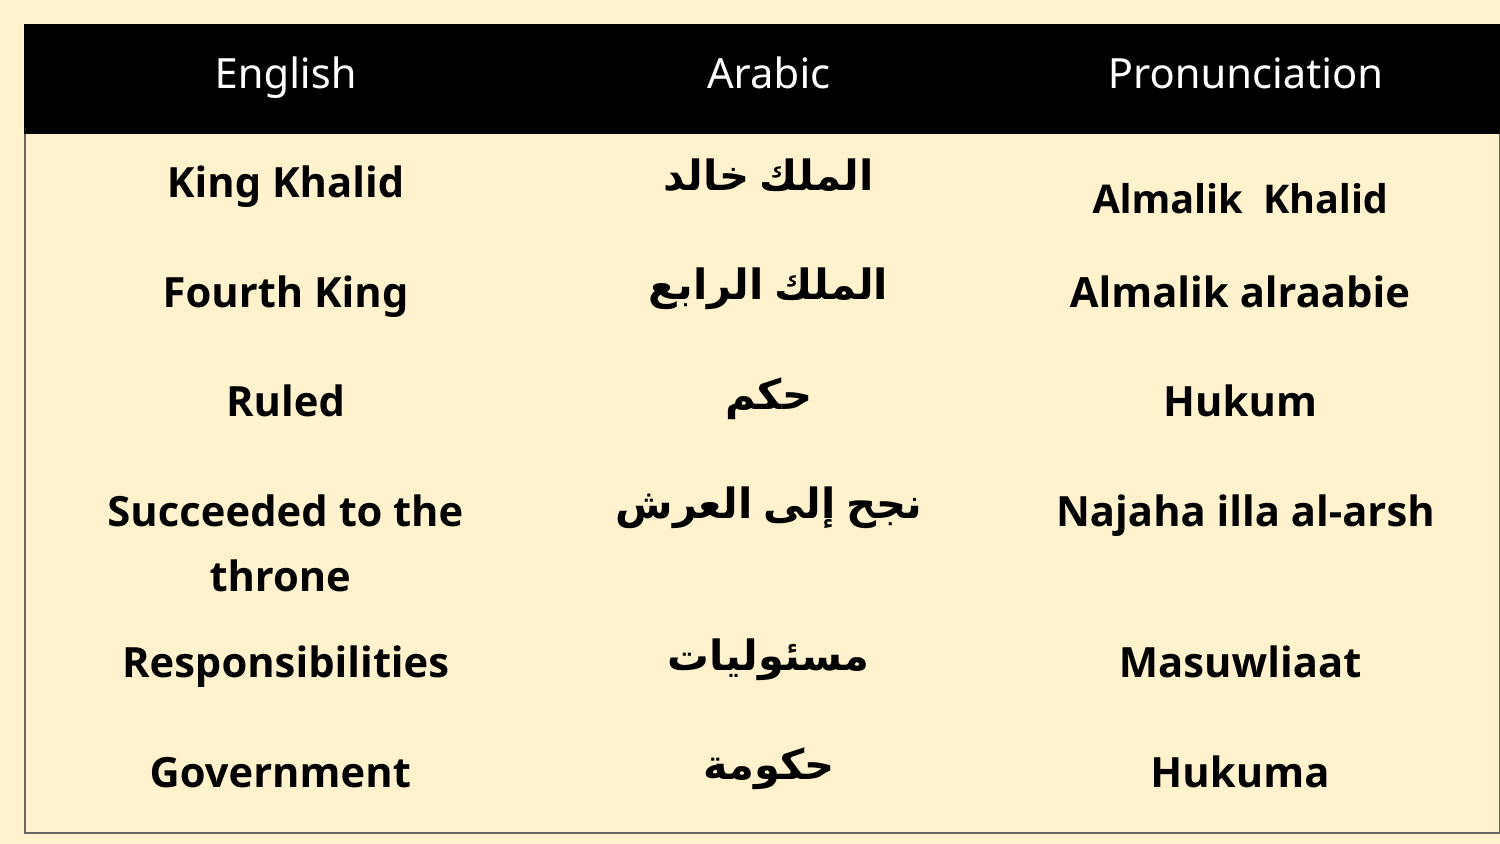

| English | Arabic | Pronunciation |
| --- | --- | --- |
| King Khalid | الملك خالد | Almalik Khalid |
| Fourth King | الملك الرابع | Almalik alraabie |
| Ruled | حكم | Hukum |
| Succeeded to the throne | نجح إلى العرش | Najaha illa al-arsh |
| Responsibilities | مسئوليات | Masuwliaat |
| Government | حكومة | Hukuma |